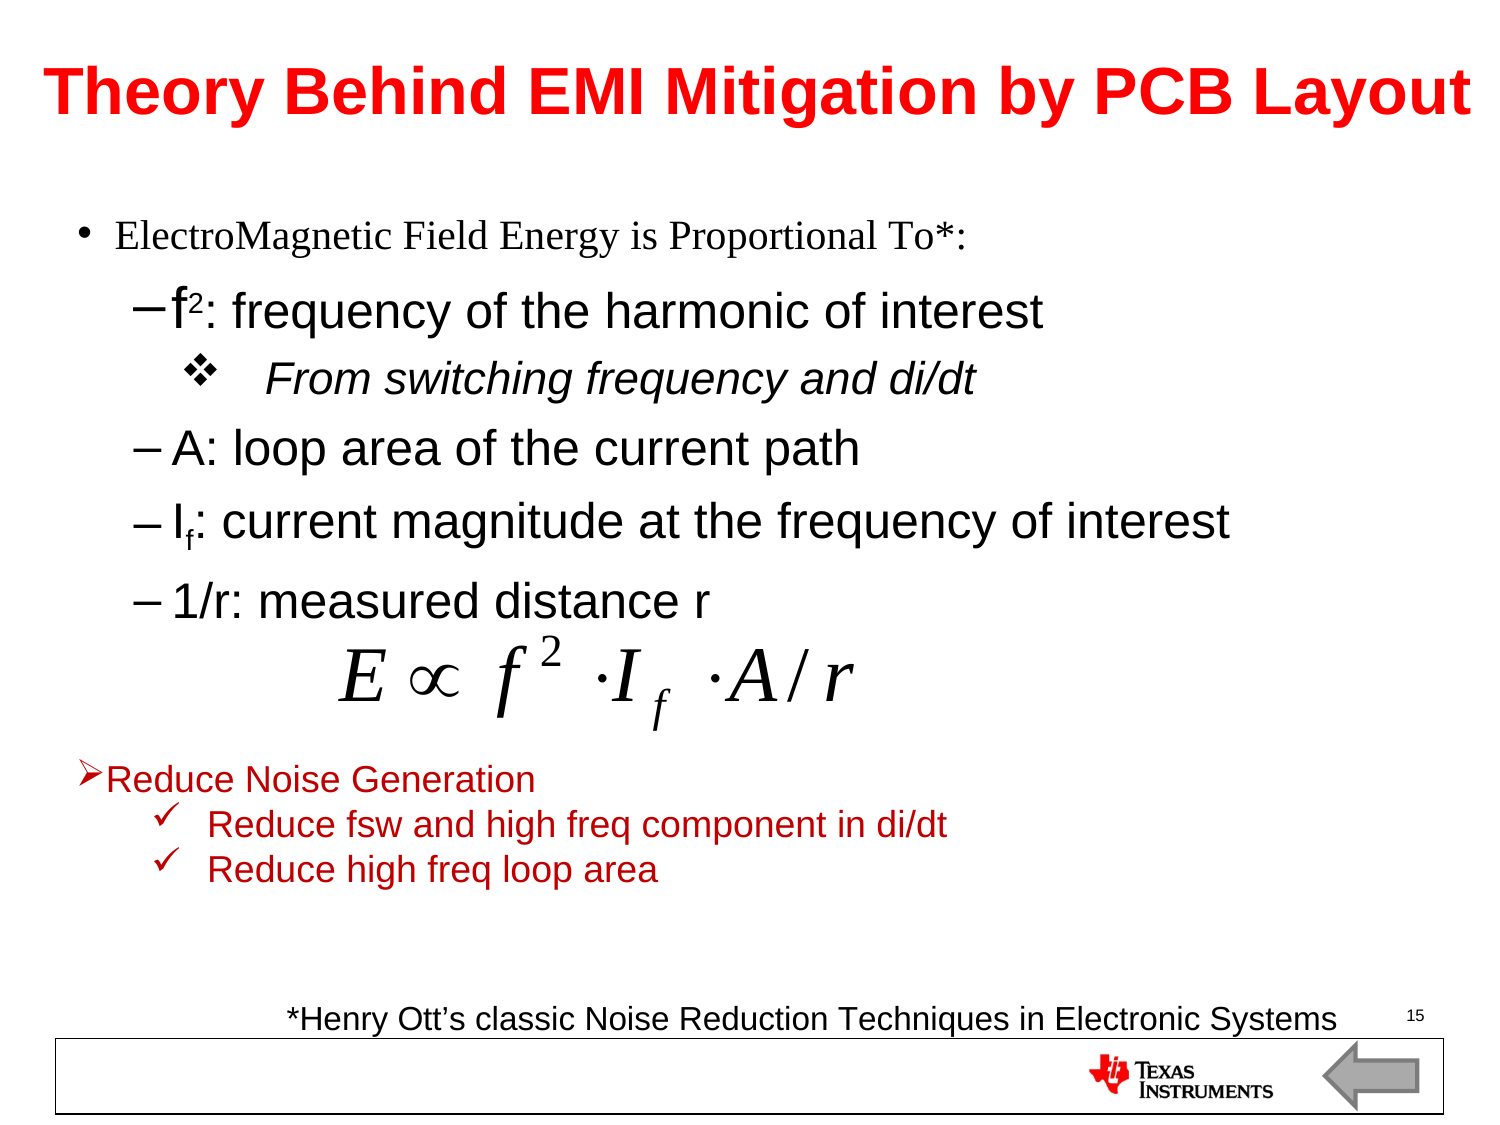

# Theory Behind EMI Mitigation by PCB Layout
ElectroMagnetic Field Energy is Proportional To*:
f2: frequency of the harmonic of interest
From switching frequency and di/dt
A: loop area of the current path
If: current magnitude at the frequency of interest
1/r: measured distance r
Reduce Noise Generation
Reduce fsw and high freq component in di/dt
Reduce high freq loop area
*Henry Ott’s classic Noise Reduction Techniques in Electronic Systems